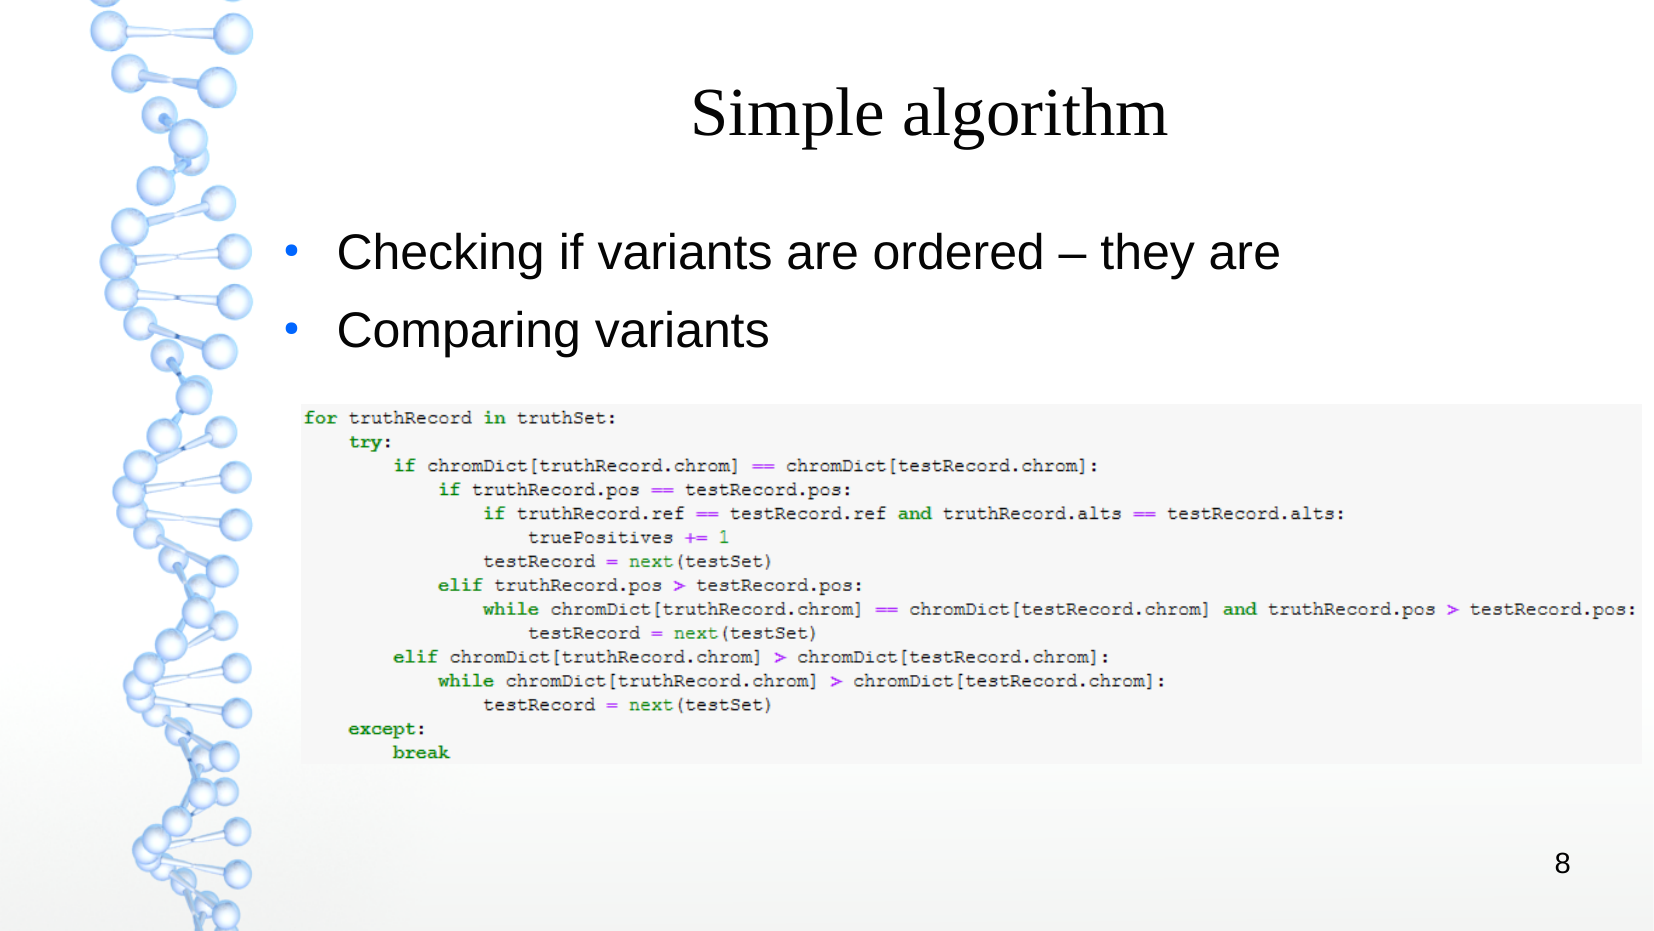

# Simple algorithm
Checking if variants are ordered – they are
Comparing variants
8